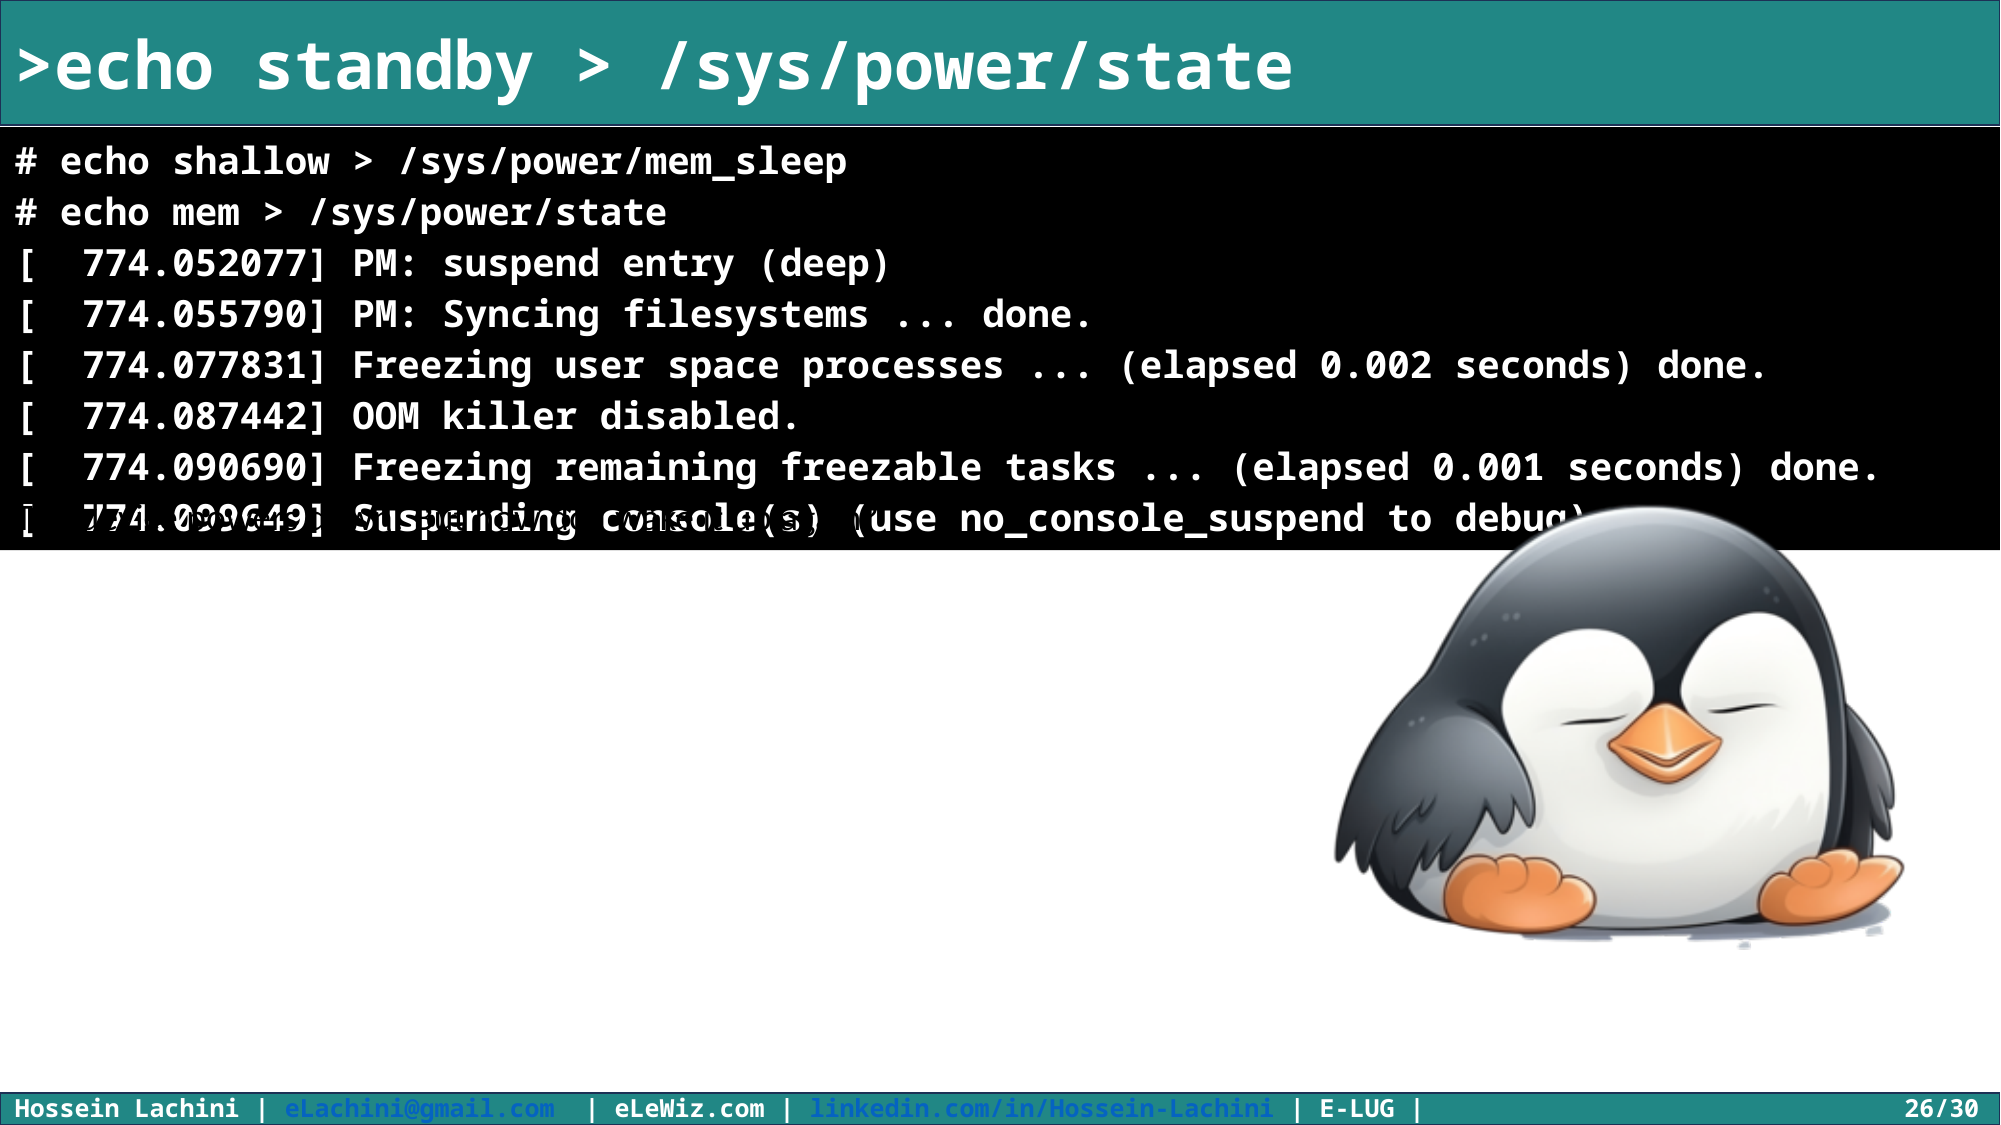

>echo standby > /sys/power/state
# echo shallow > /sys/power/mem_sleep
# echo mem > /sys/power/state
[ 774.052077] PM: suspend entry (deep)
[ 774.055790] PM: Syncing filesystems ... done.
[ 774.077831] Freezing user space processes ... (elapsed 0.002 seconds) done.
[ 774.087442] OOM killer disabled.
[ 774.090690] Freezing remaining freezable tasks ... (elapsed 0.001 seconds) done.
[ 774.099649] Suspending console(s) (use no_console_suspend to debug)
The device powers down! But how do I wake it up again?
Hossein Lachini | eLachini@gmail.com | eLeWiz.com | linkedin.com/in/Hossein-Lachini | E-LUG | 26/30